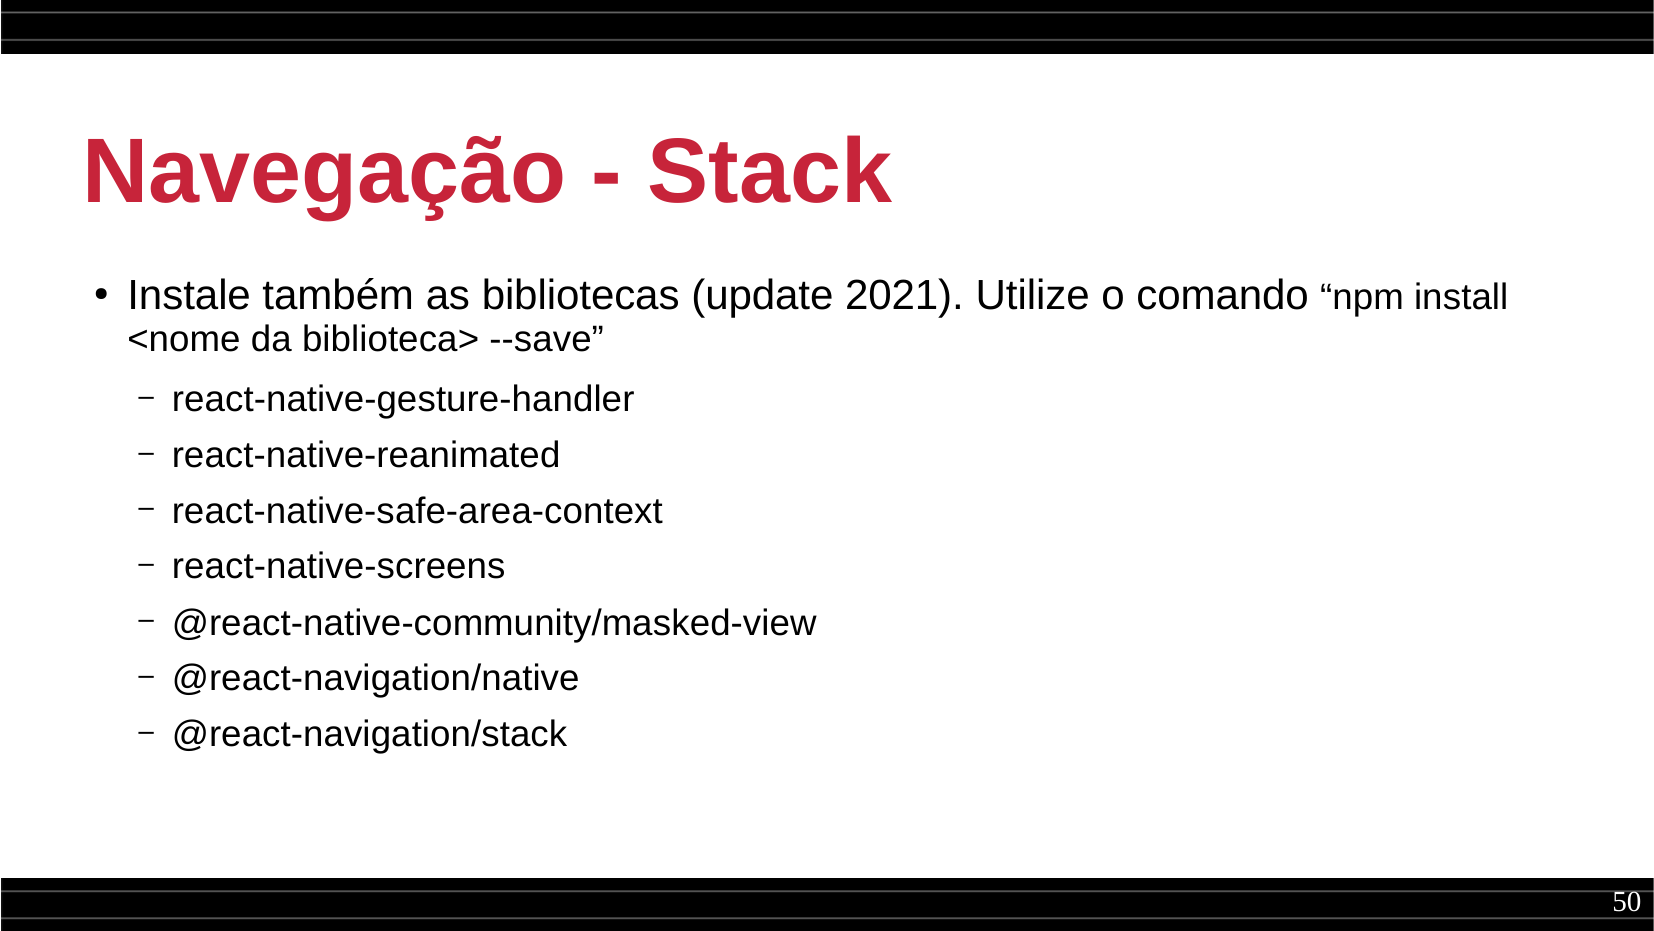

# Navegação - Stack
Instale também as bibliotecas (update 2021). Utilize o comando “npm install <nome da biblioteca> --save”
React-native-gesture-handler
react-native-reanimated
react-native-safe-area-context
React-native-screens
@react-native-community/masked-view
@react-navigation/native
@react-navigation/stack